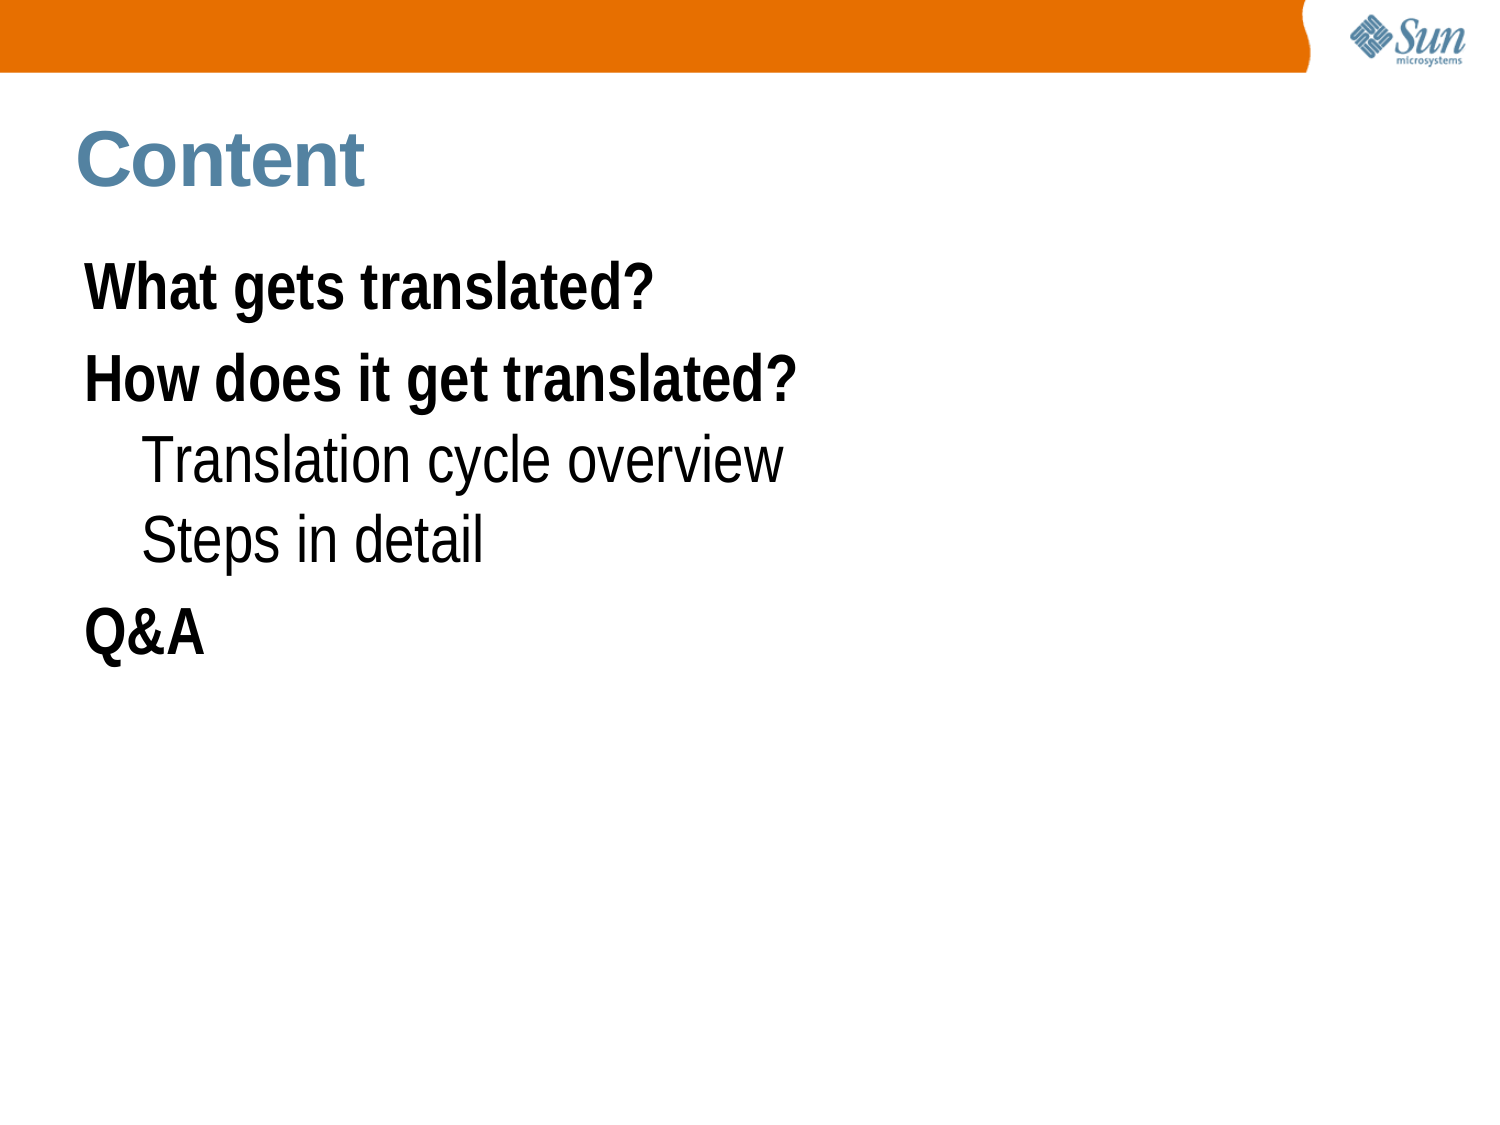

# Content
What gets translated?
How does it get translated?
Translation cycle overview
Steps in detail
Q&A